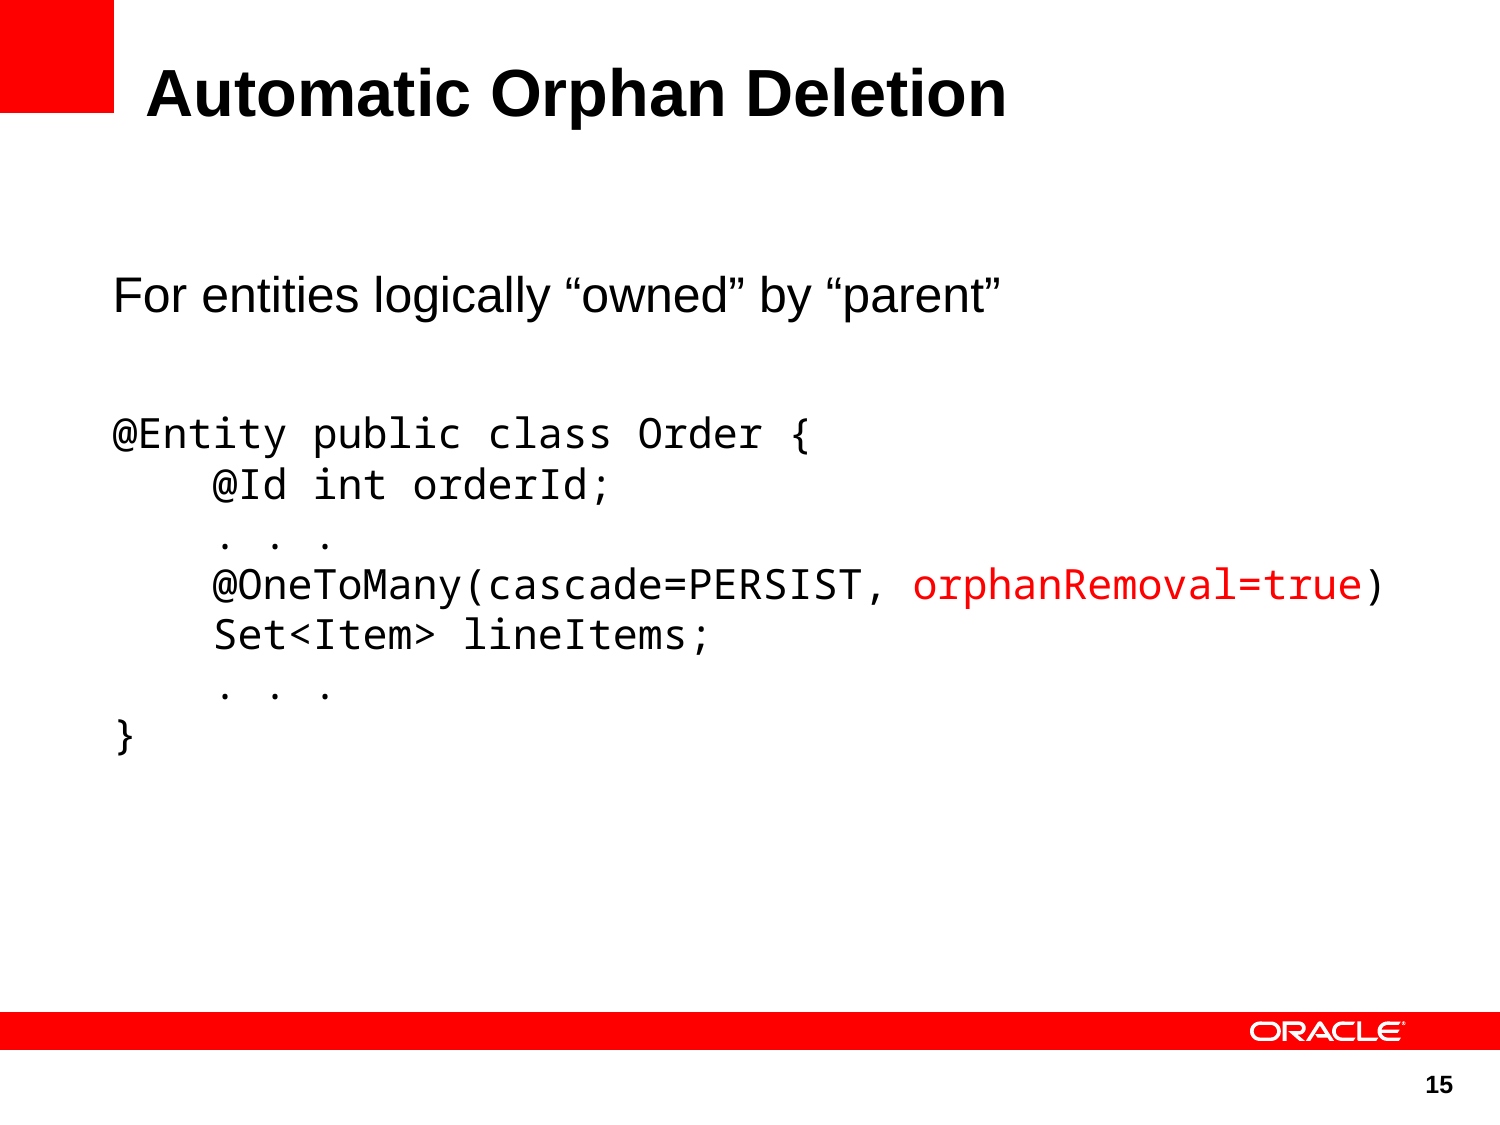

# Automatic Orphan Deletion
For entities logically “owned” by “parent”
@Entity public class Order {
 @Id int orderId;
 . . .
 @OneToMany(cascade=PERSIST, orphanRemoval=true)
 Set<Item> lineItems;
 . . .
}